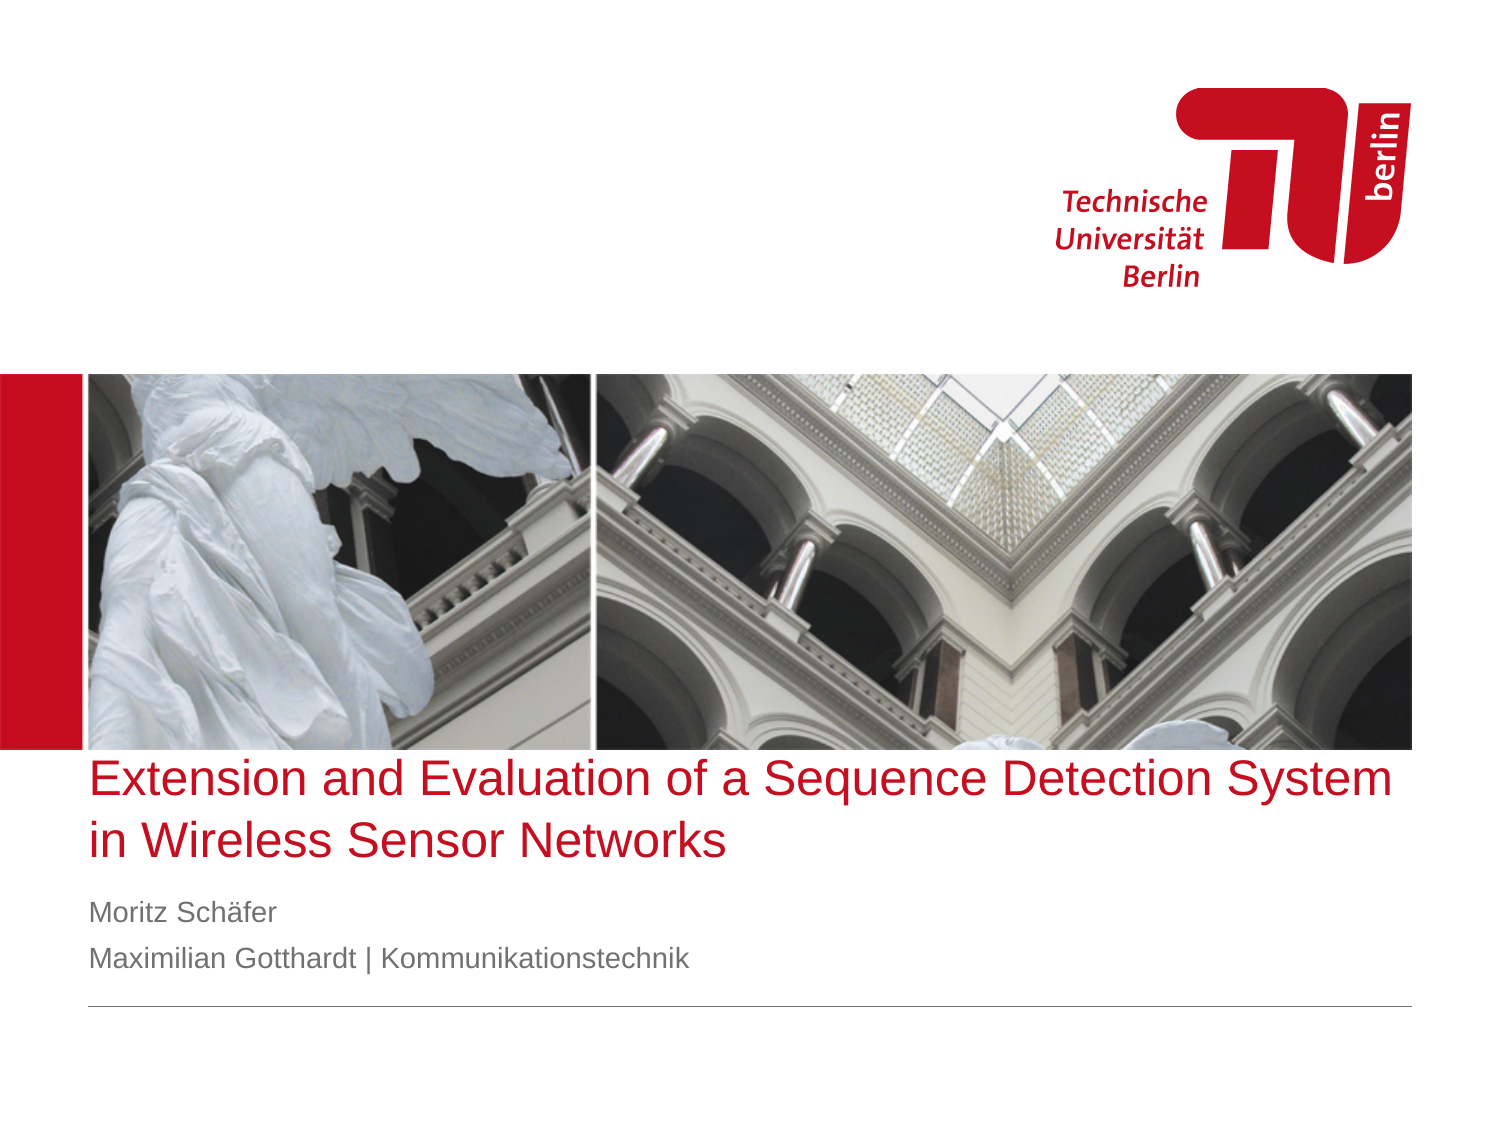

# Extension and Evaluation of a Sequence Detection System in Wireless Sensor Networks
Moritz Schäfer
Maximilian Gotthardt | Kommunikationstechnik